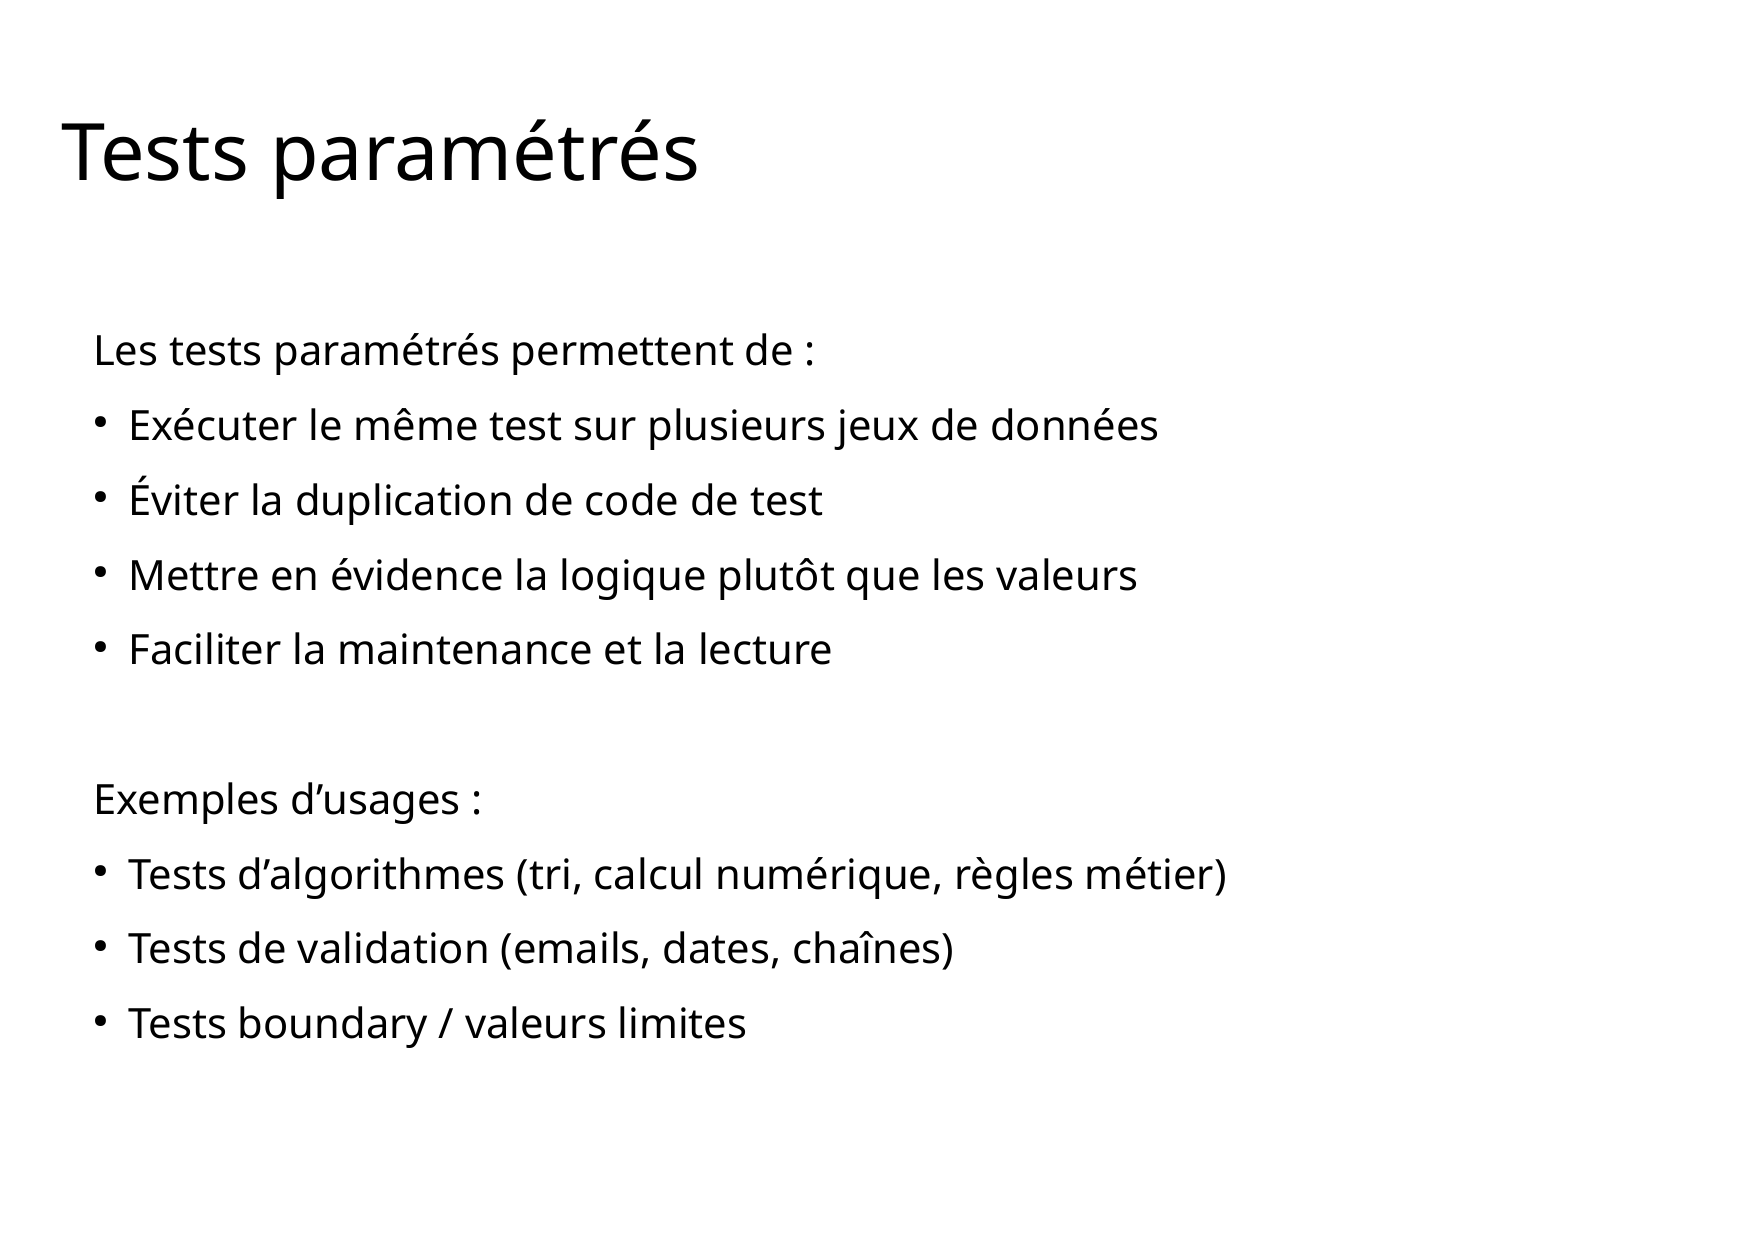

# Tests paramétrés
Les tests paramétrés permettent de :
Exécuter le même test sur plusieurs jeux de données
Éviter la duplication de code de test
Mettre en évidence la logique plutôt que les valeurs
Faciliter la maintenance et la lecture
Exemples d’usages :
Tests d’algorithmes (tri, calcul numérique, règles métier)
Tests de validation (emails, dates, chaînes)
Tests boundary / valeurs limites